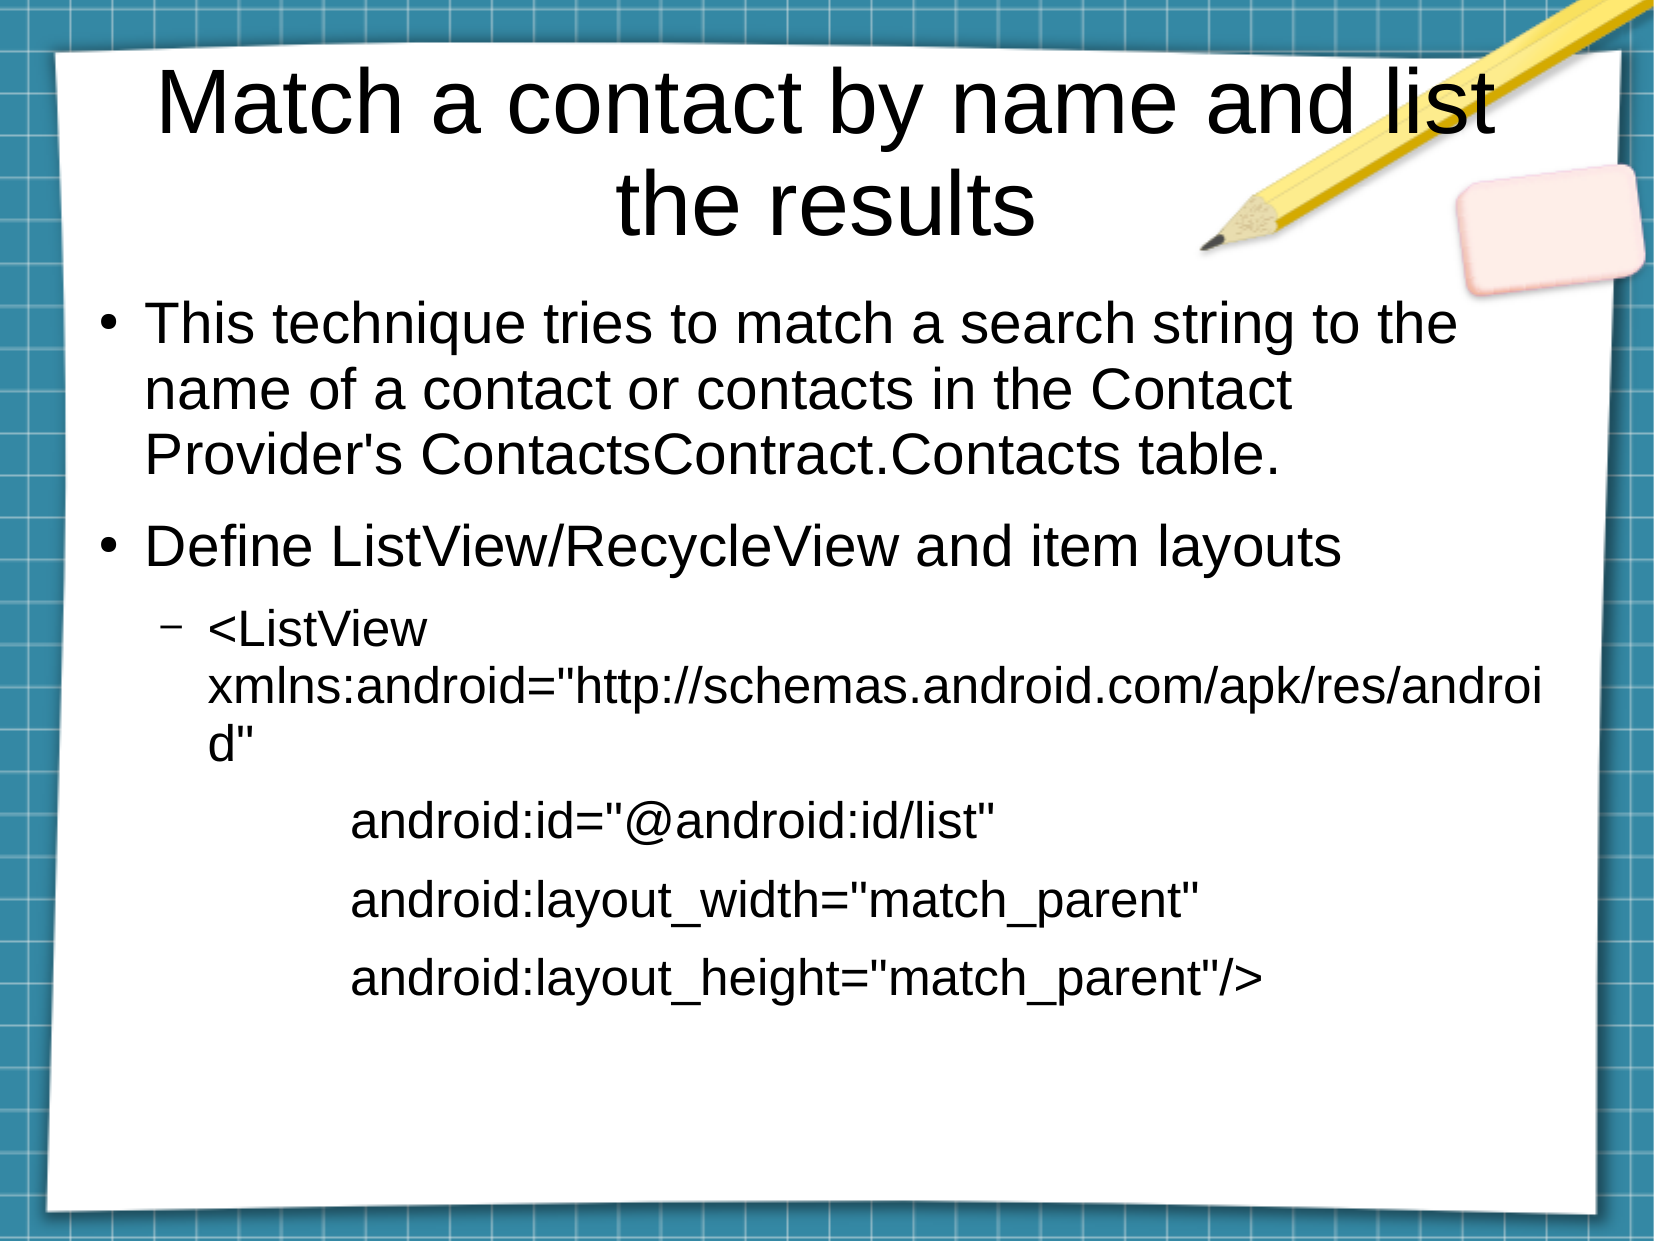

# Match a contact by name and list the results
This technique tries to match a search string to the name of a contact or contacts in the Contact Provider's ContactsContract.Contacts table.
Define ListView/RecycleView and item layouts
<ListView xmlns:android="http://schemas.android.com/apk/res/android"
 android:id="@android:id/list"
 android:layout_width="match_parent"
 android:layout_height="match_parent"/>